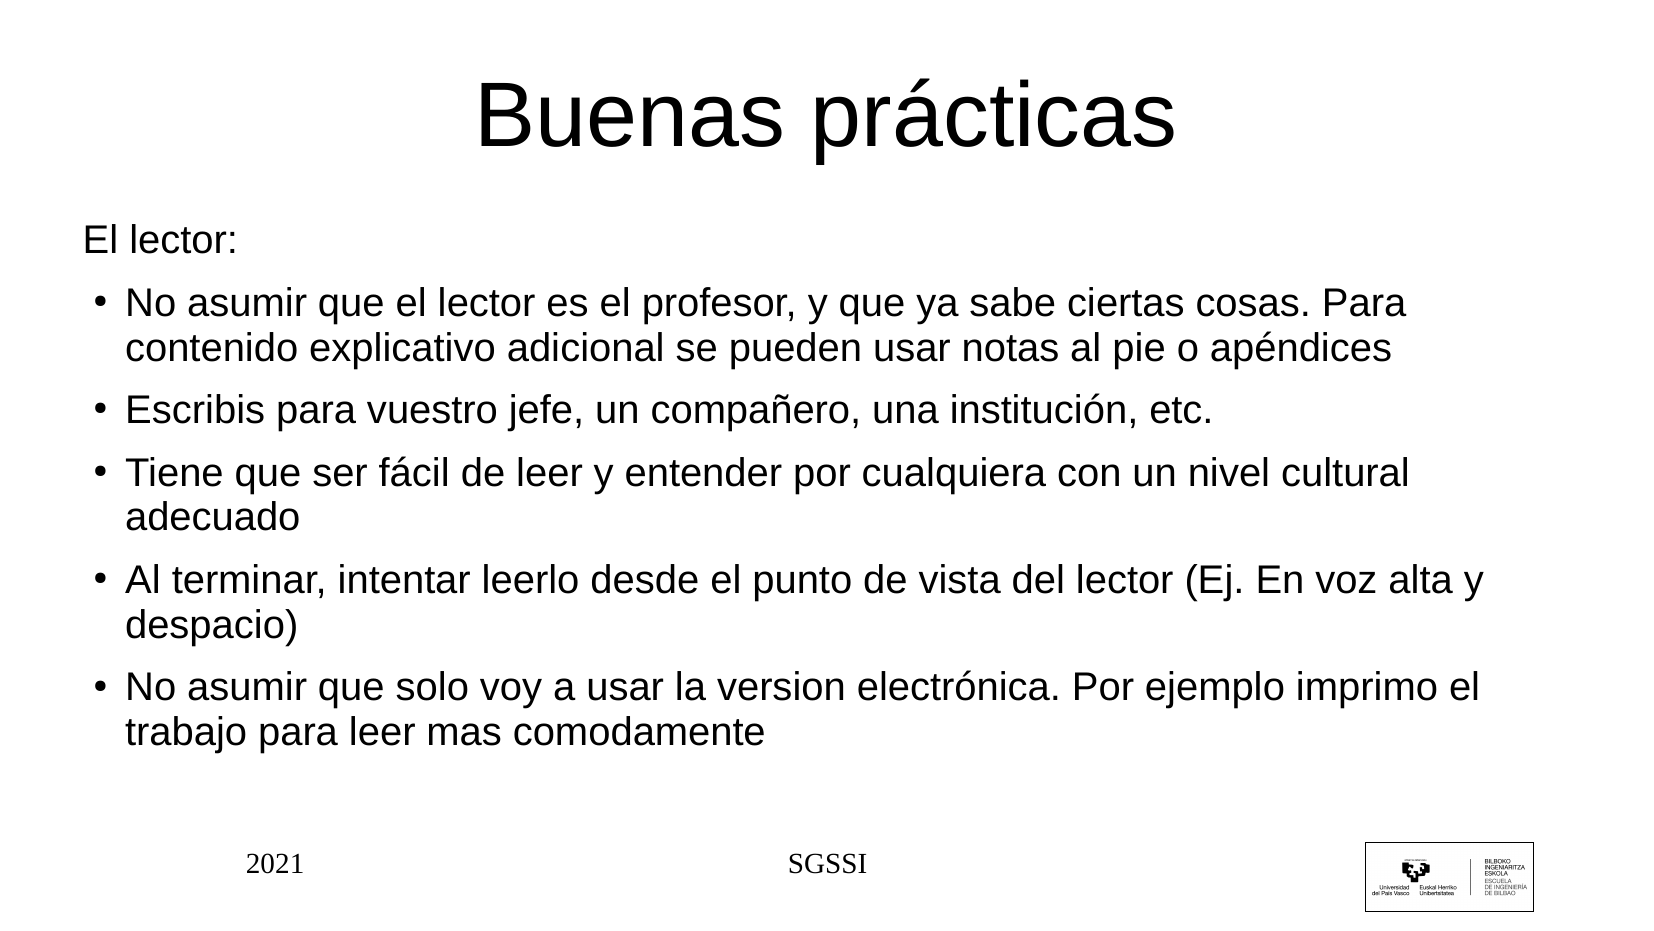

# Buenas prácticas
El lector:
No asumir que el lector es el profesor, y que ya sabe ciertas cosas. Para contenido explicativo adicional se pueden usar notas al pie o apéndices
Escribis para vuestro jefe, un compañero, una institución, etc.
Tiene que ser fácil de leer y entender por cualquiera con un nivel cultural adecuado
Al terminar, intentar leerlo desde el punto de vista del lector (Ej. En voz alta y despacio)
No asumir que solo voy a usar la version electrónica. Por ejemplo imprimo el trabajo para leer mas comodamente